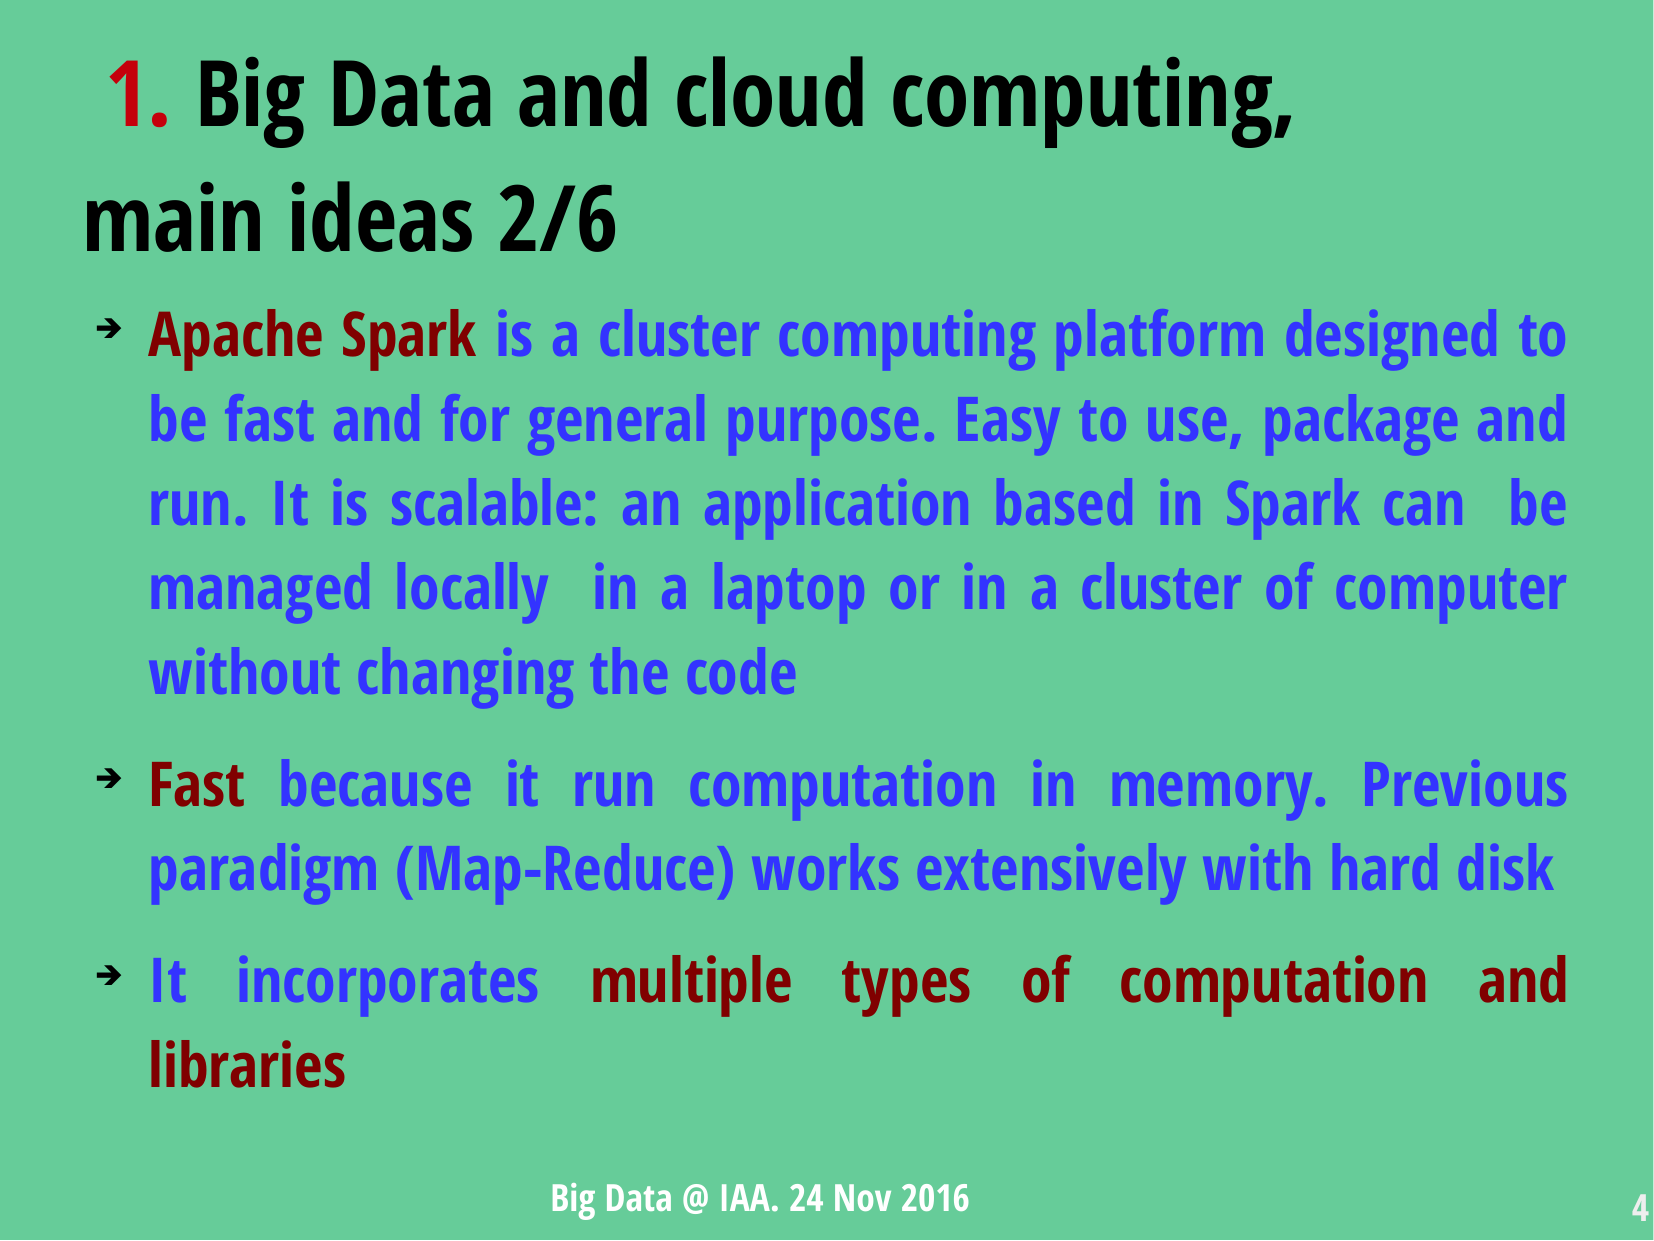

# 1. Big Data and cloud computing, main ideas 2/6
Apache Spark is a cluster computing platform designed to be fast and for general purpose. Easy to use, package and run. It is scalable: an application based in Spark can be managed locally in a laptop or in a cluster of computer without changing the code
Fast because it run computation in memory. Previous paradigm (Map-Reduce) works extensively with hard disk
It incorporates multiple types of computation and libraries
Big Data @ IAA. 24 Nov 2016
4